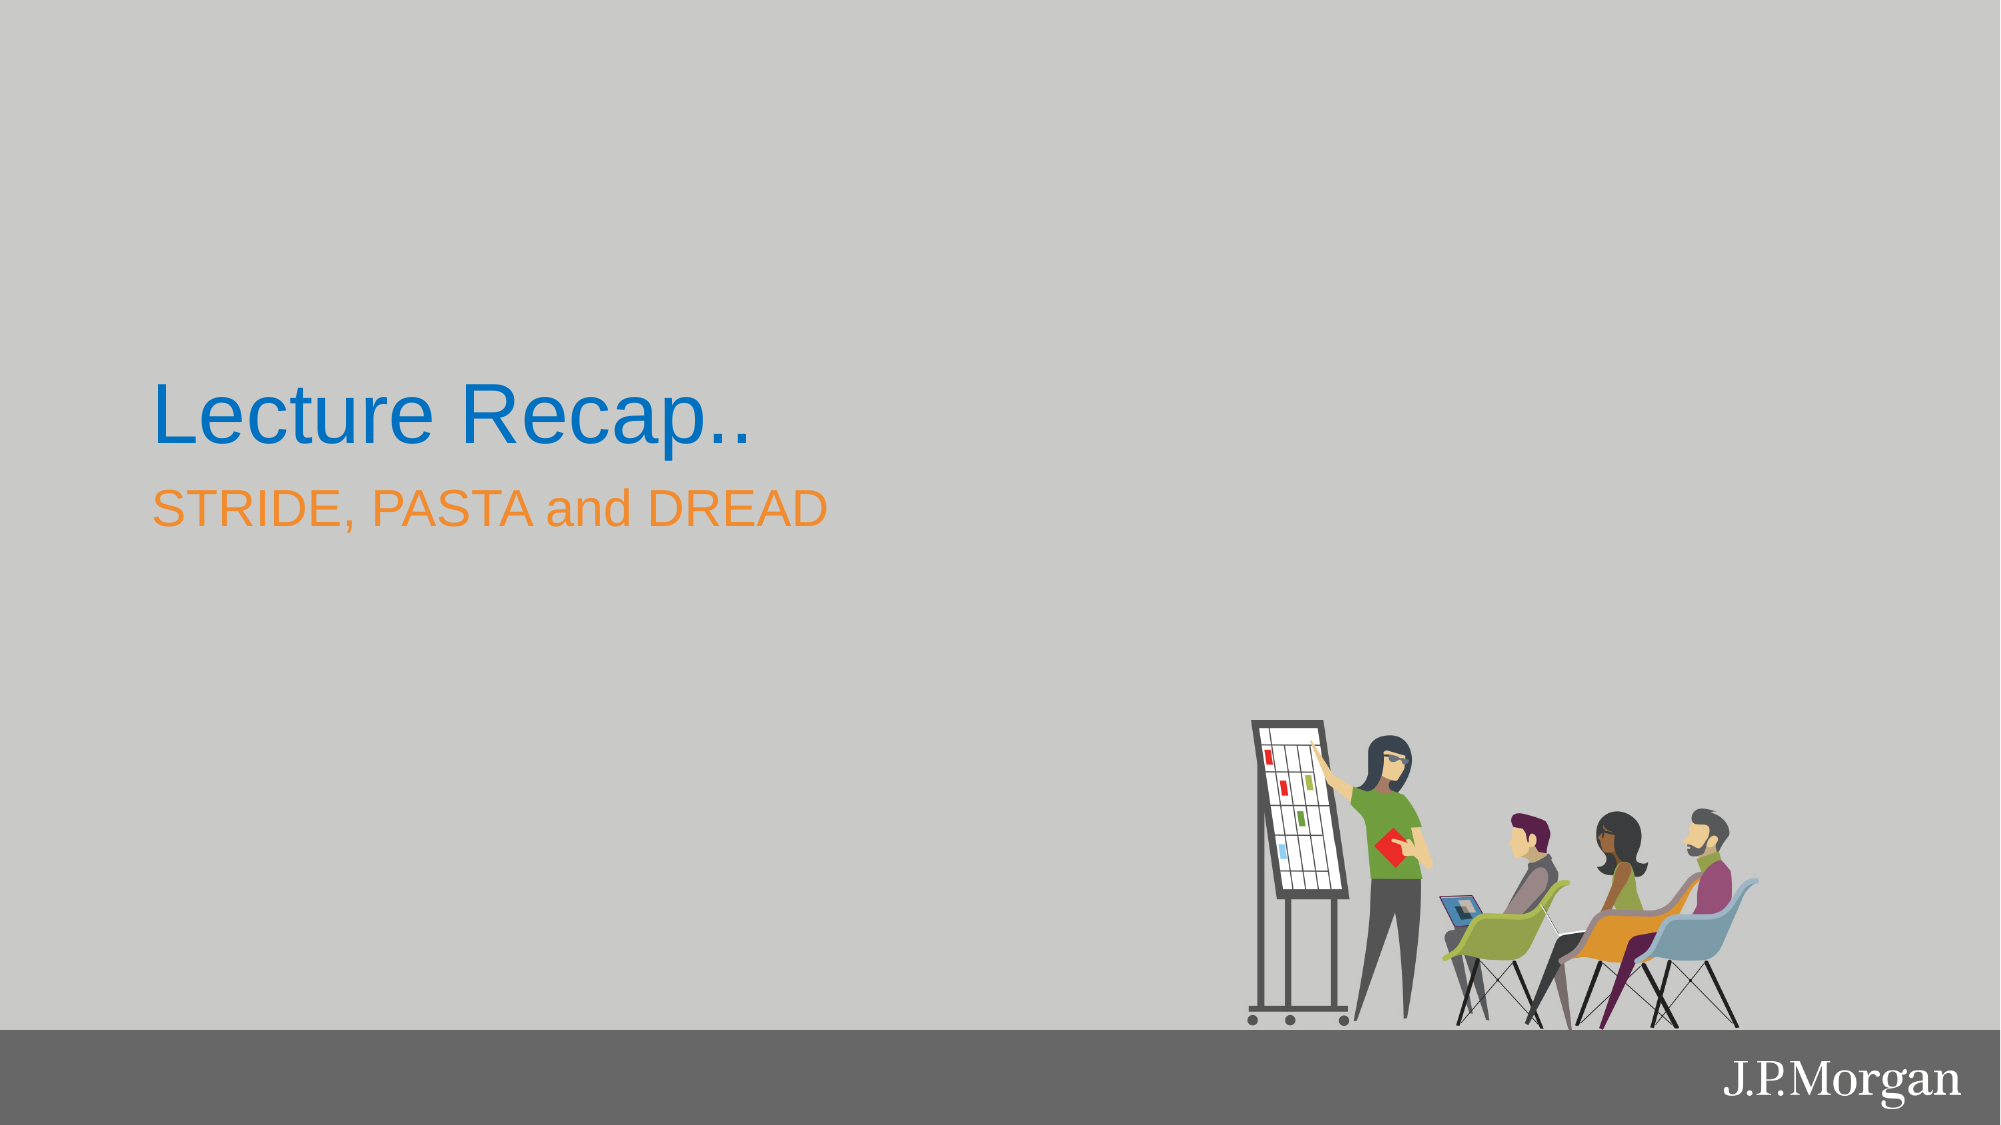

# Lecture Recap..
STRIDE, PASTA and DREAD